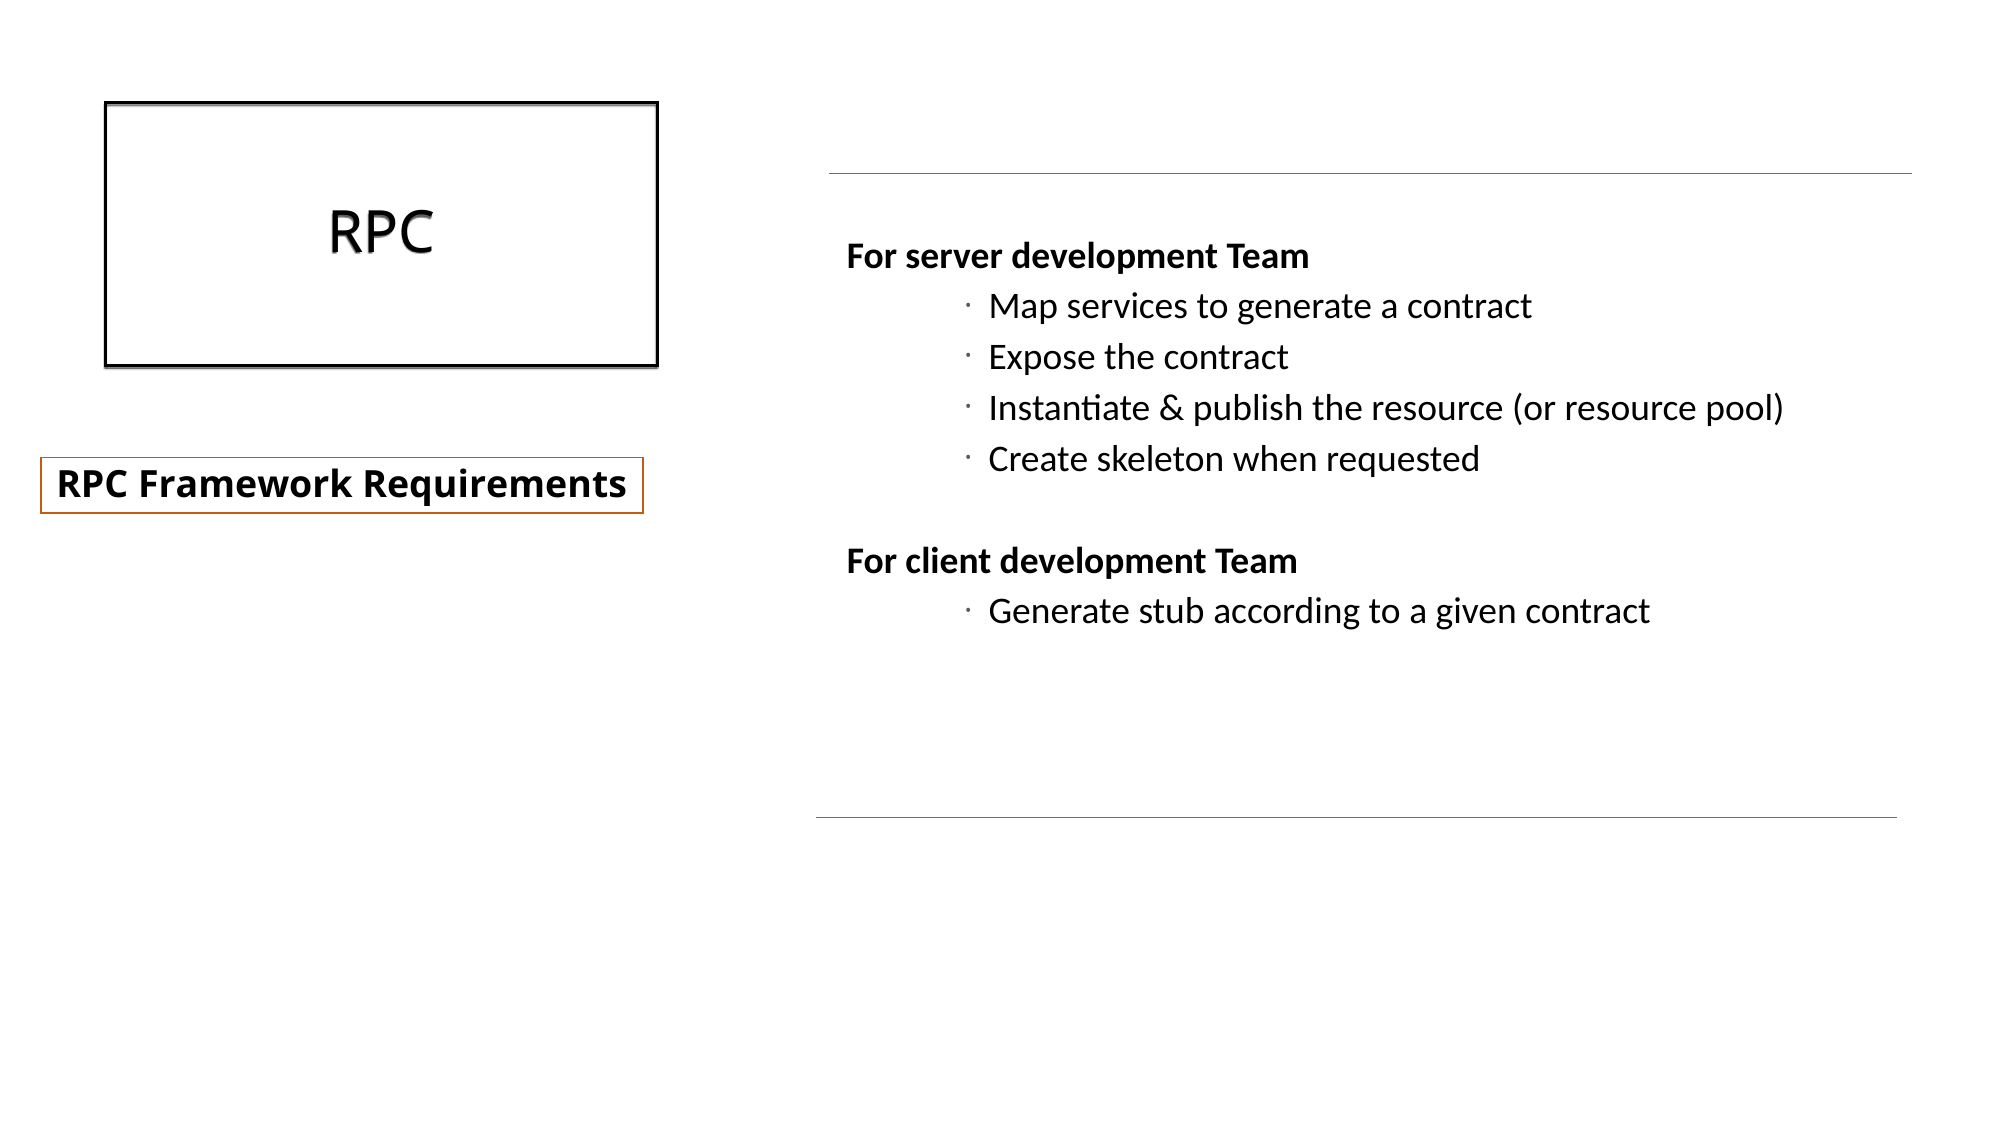

# RPC
For server development Team
Map services to generate a contract
Expose the contract
Instantiate & publish the resource (or resource pool)
Create skeleton when requested
For client development Team
Generate stub according to a given contract
RPC Framework Requirements